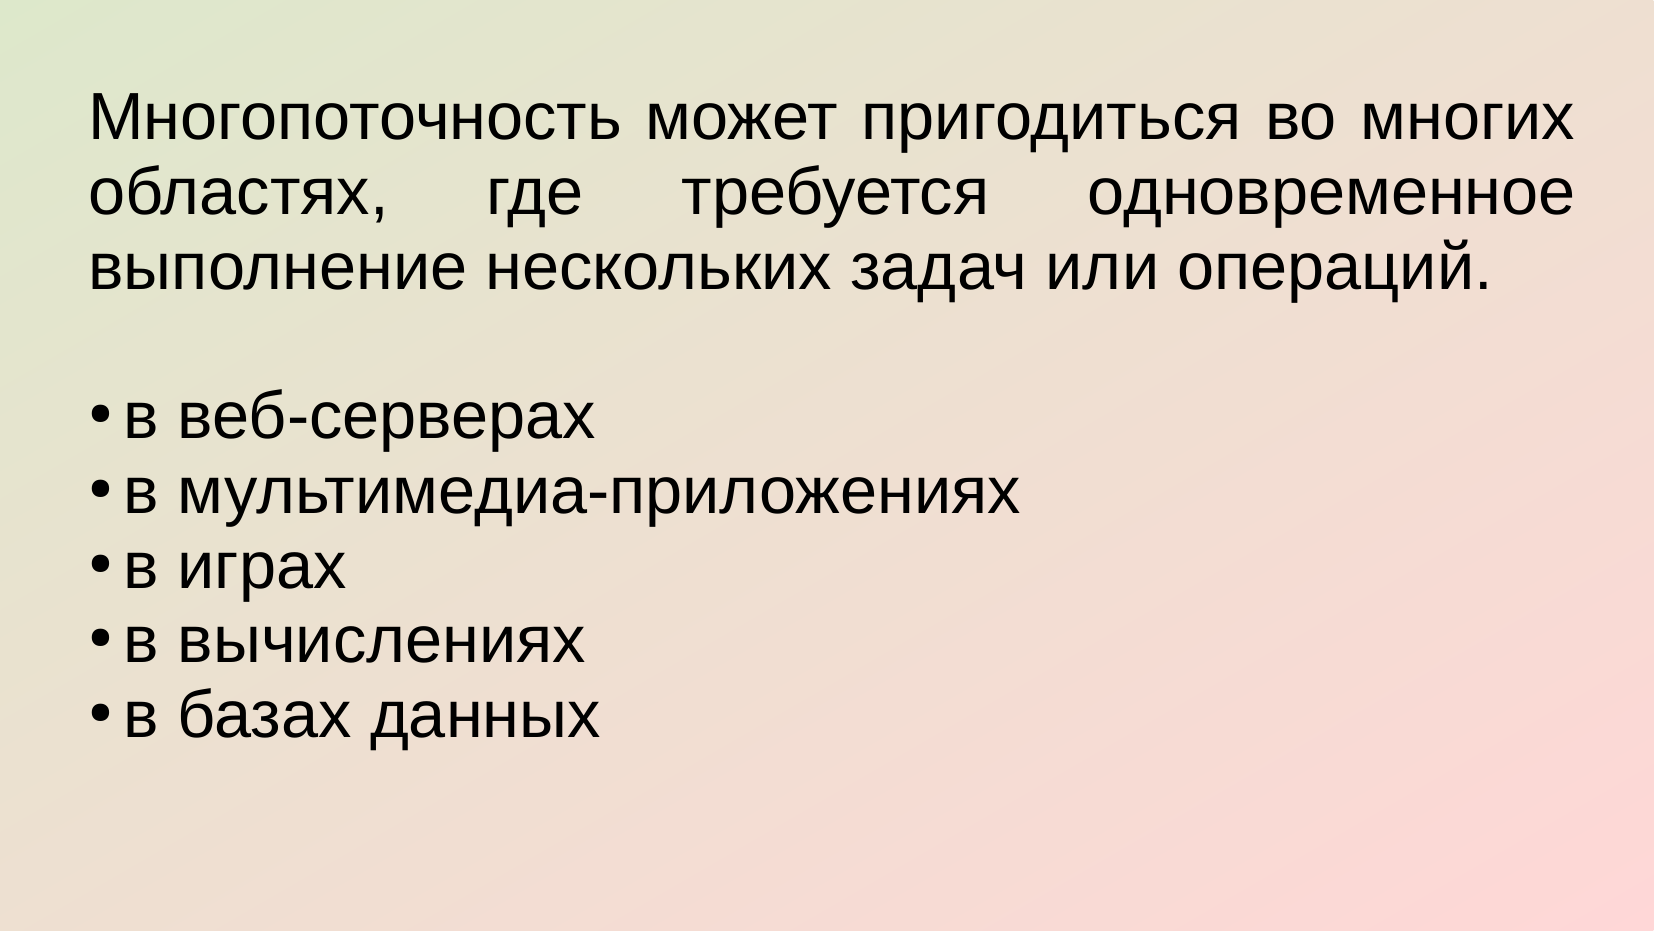

# Многопоточность может пригодиться во многих областях, где требуется одновременное выполнение нескольких задач или операций.
в веб-серверах
в мультимедиа-приложениях
в играх
в вычислениях
в базах данных